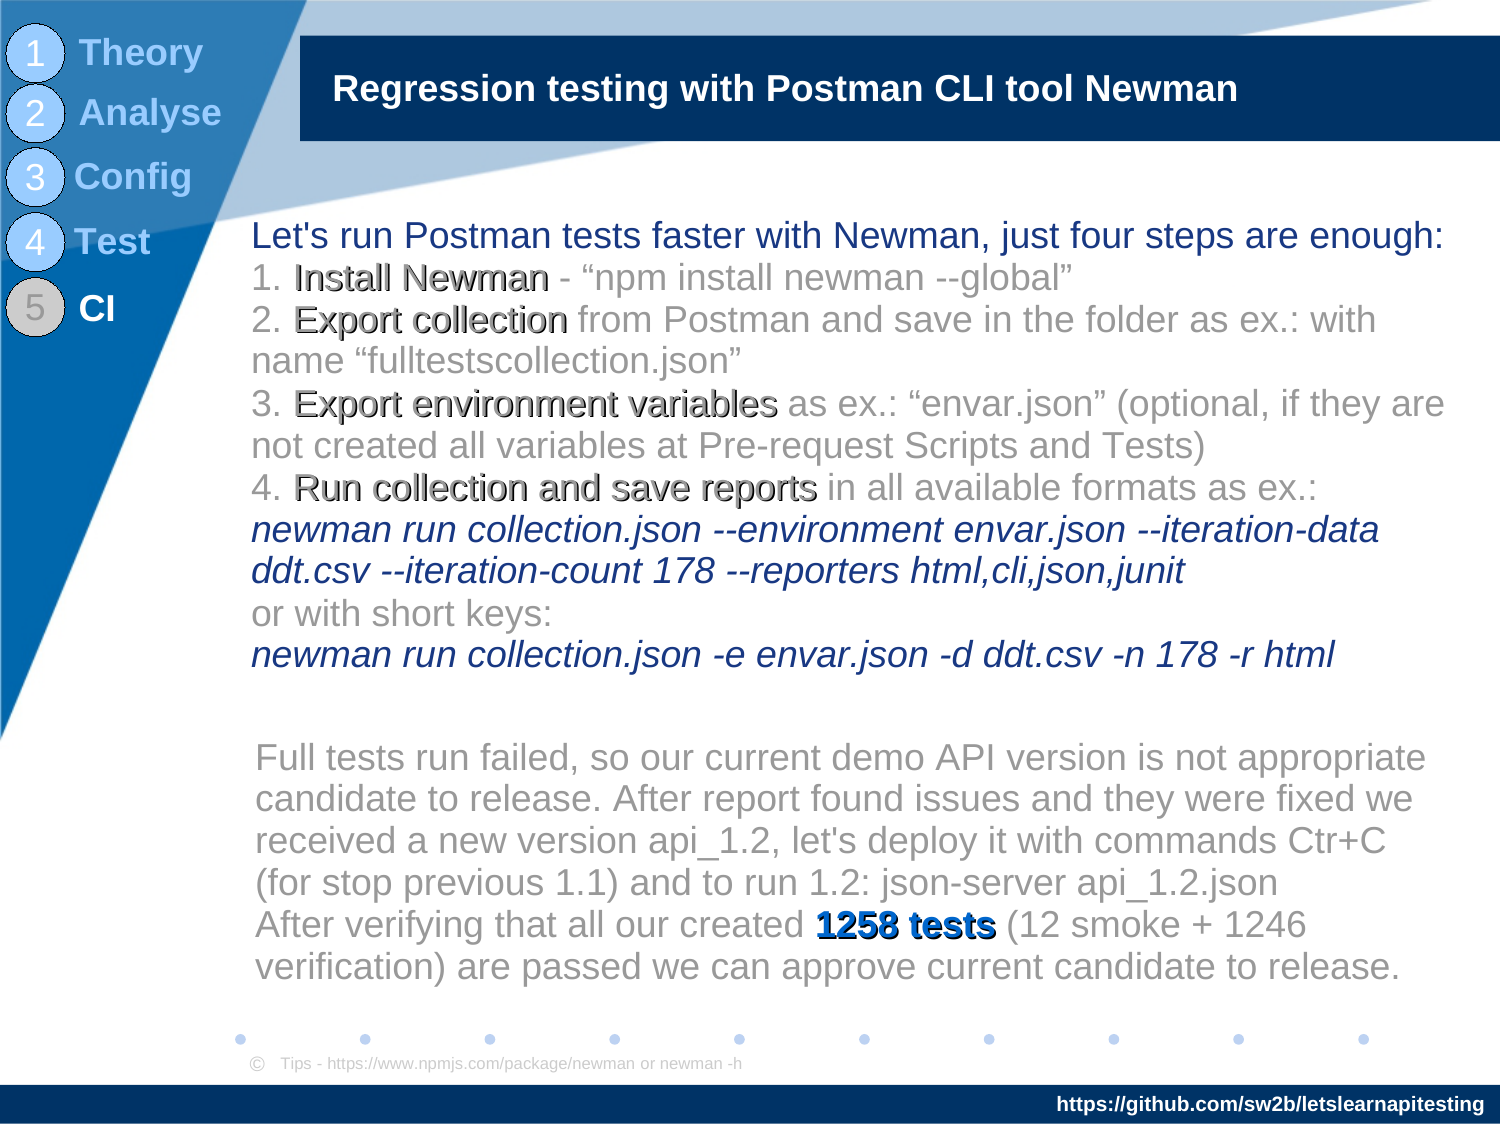

1
Theory
# Regression testing with Postman CLI tool Newman
2
Analyse
3
Config
Let's run Postman tests faster with Newman, just four steps are enough:
1. Install Newman - “npm install newman --global”
2. Export collection from Postman and save in the folder as ex.: with name “fulltestscollection.json”
3. Export environment variables as ex.: “envar.json” (optional, if they are not created all variables at Pre-request Scripts and Tests)
4. Run collection and save reports in all available formats as ex.:
newman run collection.json --environment envar.json --iteration-data ddt.csv --iteration-count 178 --reporters html,cli,json,junit
or with short keys:
newman run collection.json -e envar.json -d ddt.csv -n 178 -r html
4
Test
5
CI
Full tests run failed, so our current demo API version is not appropriate candidate to release. After report found issues and they were fixed we received a new version api_1.2, let's deploy it with commands Ctr+C (for stop previous 1.1) and to run 1.2: json-server api_1.2.json
After verifying that all our created 1258 tests (12 smoke + 1246 verification) are passed we can approve current candidate to release.
©
Tips - https://www.npmjs.com/package/newman or newman -h